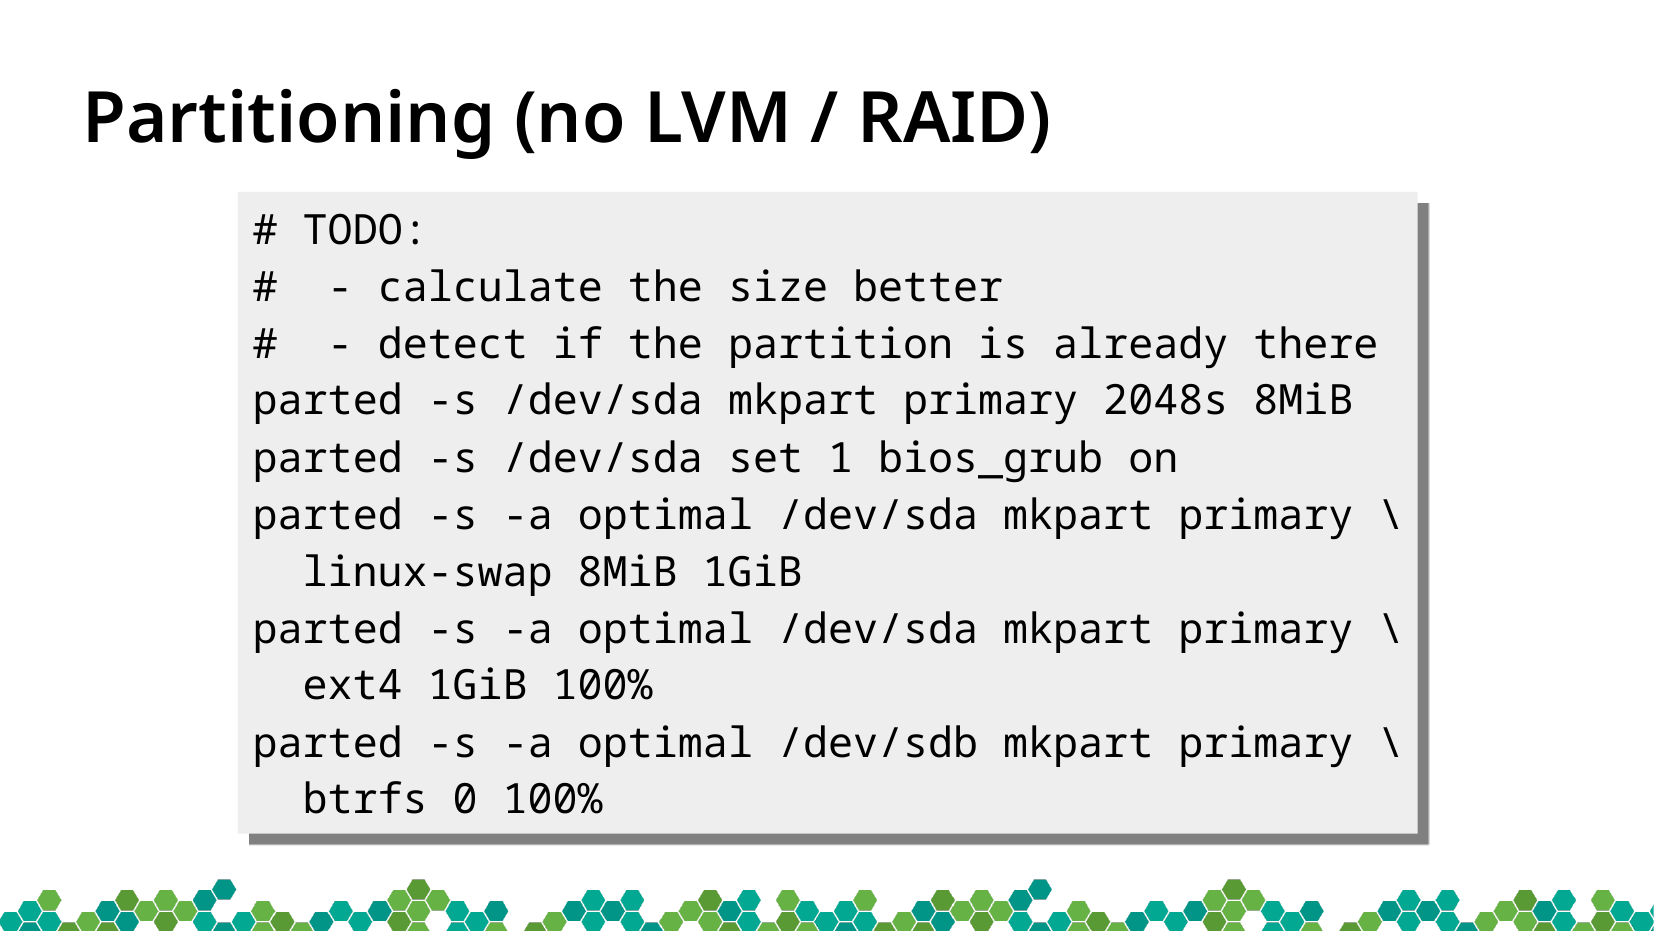

# Partitioning (no LVM / RAID)
# TODO:
# - calculate the size better
# - detect if the partition is already there
parted -s /dev/sda mkpart primary 2048s 8MiB
parted -s /dev/sda set 1 bios_grub on
parted -s -a optimal /dev/sda mkpart primary \
 linux-swap 8MiB 1GiB
parted -s -a optimal /dev/sda mkpart primary \
 ext4 1GiB 100%
parted -s -a optimal /dev/sdb mkpart primary \
 btrfs 0 100%